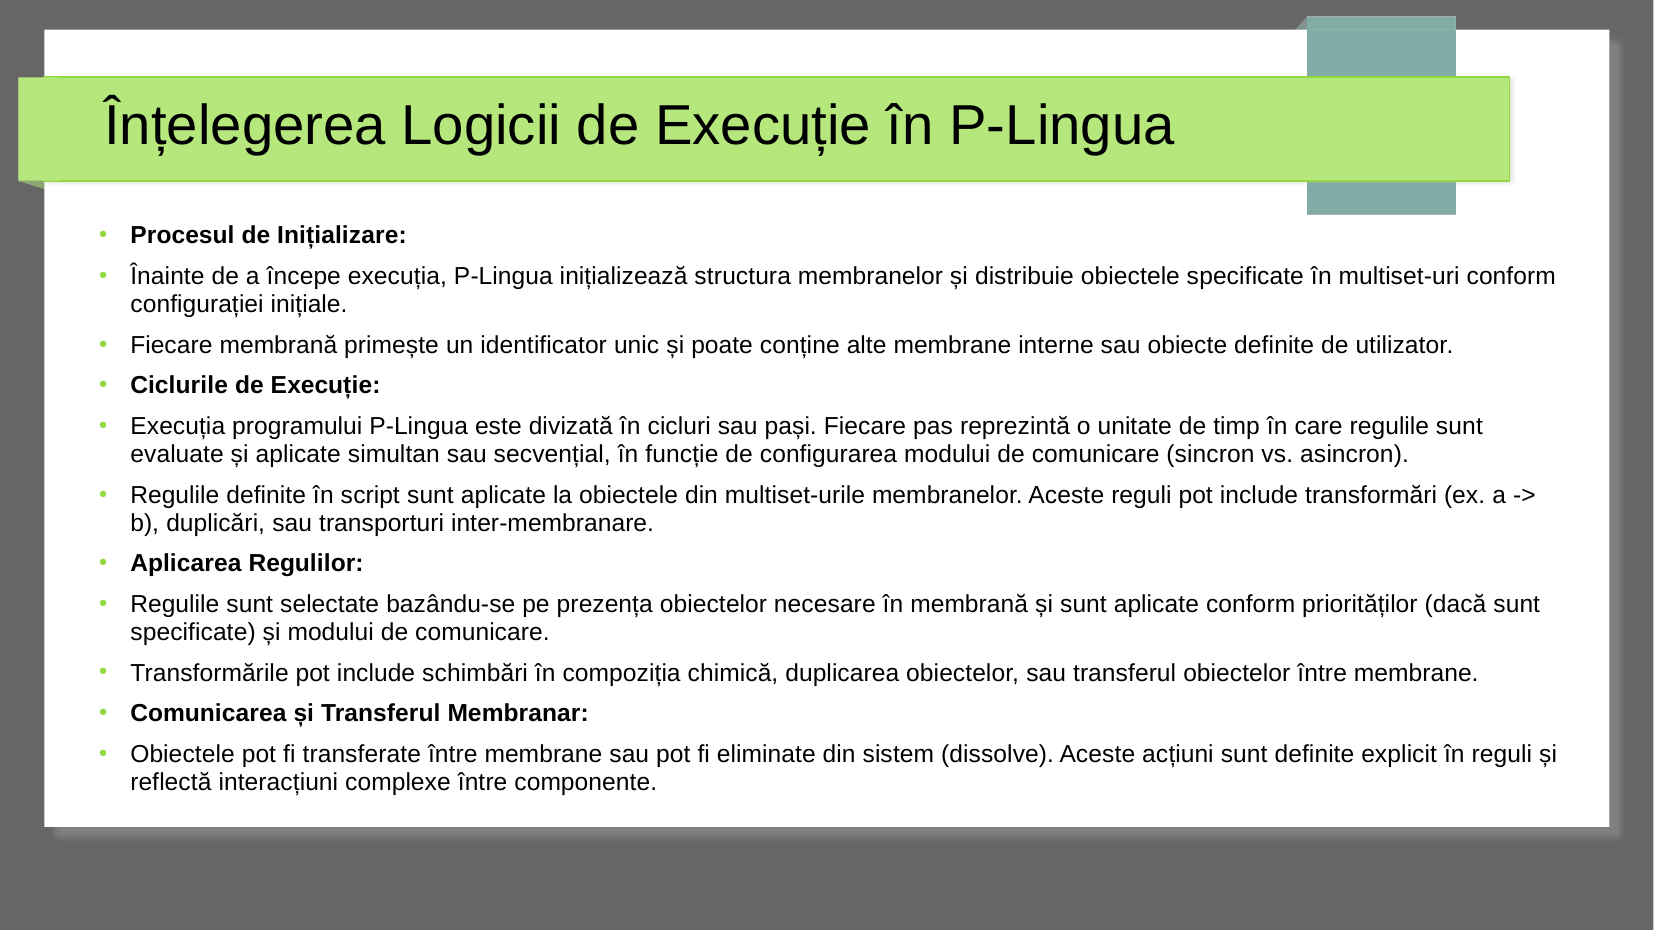

# Înțelegerea Logicii de Execuție în P-Lingua
Procesul de Inițializare:
Înainte de a începe execuția, P-Lingua inițializează structura membranelor și distribuie obiectele specificate în multiset-uri conform configurației inițiale.
Fiecare membrană primește un identificator unic și poate conține alte membrane interne sau obiecte definite de utilizator.
Ciclurile de Execuție:
Execuția programului P-Lingua este divizată în cicluri sau pași. Fiecare pas reprezintă o unitate de timp în care regulile sunt evaluate și aplicate simultan sau secvențial, în funcție de configurarea modului de comunicare (sincron vs. asincron).
Regulile definite în script sunt aplicate la obiectele din multiset-urile membranelor. Aceste reguli pot include transformări (ex. a -> b), duplicări, sau transporturi inter-membranare.
Aplicarea Regulilor:
Regulile sunt selectate bazându-se pe prezența obiectelor necesare în membrană și sunt aplicate conform priorităților (dacă sunt specificate) și modului de comunicare.
Transformările pot include schimbări în compoziția chimică, duplicarea obiectelor, sau transferul obiectelor între membrane.
Comunicarea și Transferul Membranar:
Obiectele pot fi transferate între membrane sau pot fi eliminate din sistem (dissolve). Aceste acțiuni sunt definite explicit în reguli și reflectă interacțiuni complexe între componente.